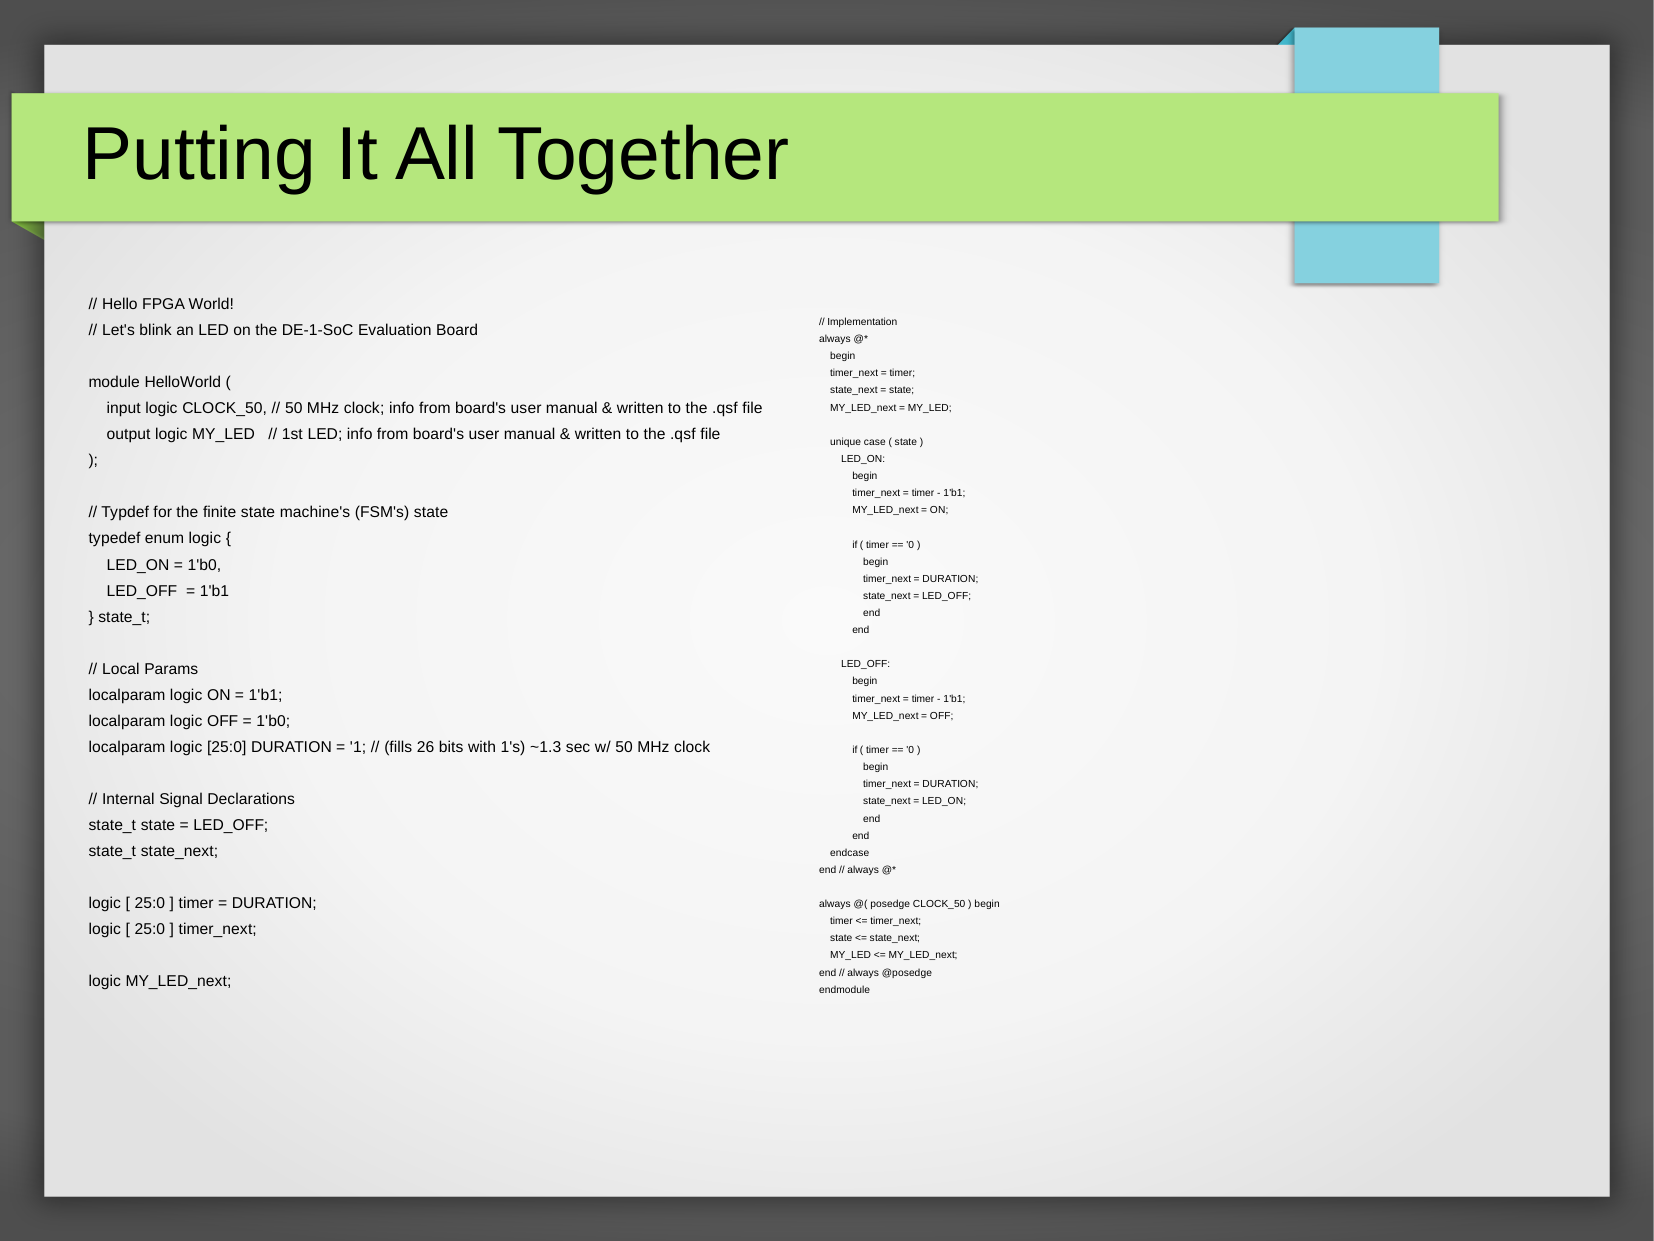

# Putting It All Together
// Hello FPGA World!
// Let's blink an LED on the DE-1-SoC Evaluation Board
module HelloWorld (
 input logic CLOCK_50, // 50 MHz clock; info from board's user manual & written to the .qsf file
 output logic MY_LED // 1st LED; info from board's user manual & written to the .qsf file
);
// Typdef for the finite state machine's (FSM's) state
typedef enum logic {
 LED_ON = 1'b0,
 LED_OFF = 1'b1
} state_t;
// Local Params
localparam logic ON = 1'b1;
localparam logic OFF = 1'b0;
localparam logic [25:0] DURATION = '1; // (fills 26 bits with 1's) ~1.3 sec w/ 50 MHz clock
// Internal Signal Declarations
state_t state = LED_OFF;
state_t state_next;
logic [ 25:0 ] timer = DURATION;
logic [ 25:0 ] timer_next;
logic MY_LED_next;
// Implementation
always @*
 begin
 timer_next = timer;
 state_next = state;
 MY_LED_next = MY_LED;
 unique case ( state )
 LED_ON:
 begin
 timer_next = timer - 1'b1;
 MY_LED_next = ON;
 if ( timer == '0 )
 begin
 timer_next = DURATION;
 state_next = LED_OFF;
 end
 end
 LED_OFF:
 begin
 timer_next = timer - 1'b1;
 MY_LED_next = OFF;
 if ( timer == '0 )
 begin
 timer_next = DURATION;
 state_next = LED_ON;
 end
 end
 endcase
end // always @*
always @( posedge CLOCK_50 ) begin
 timer <= timer_next;
 state <= state_next;
 MY_LED <= MY_LED_next;
end // always @posedge
endmodule